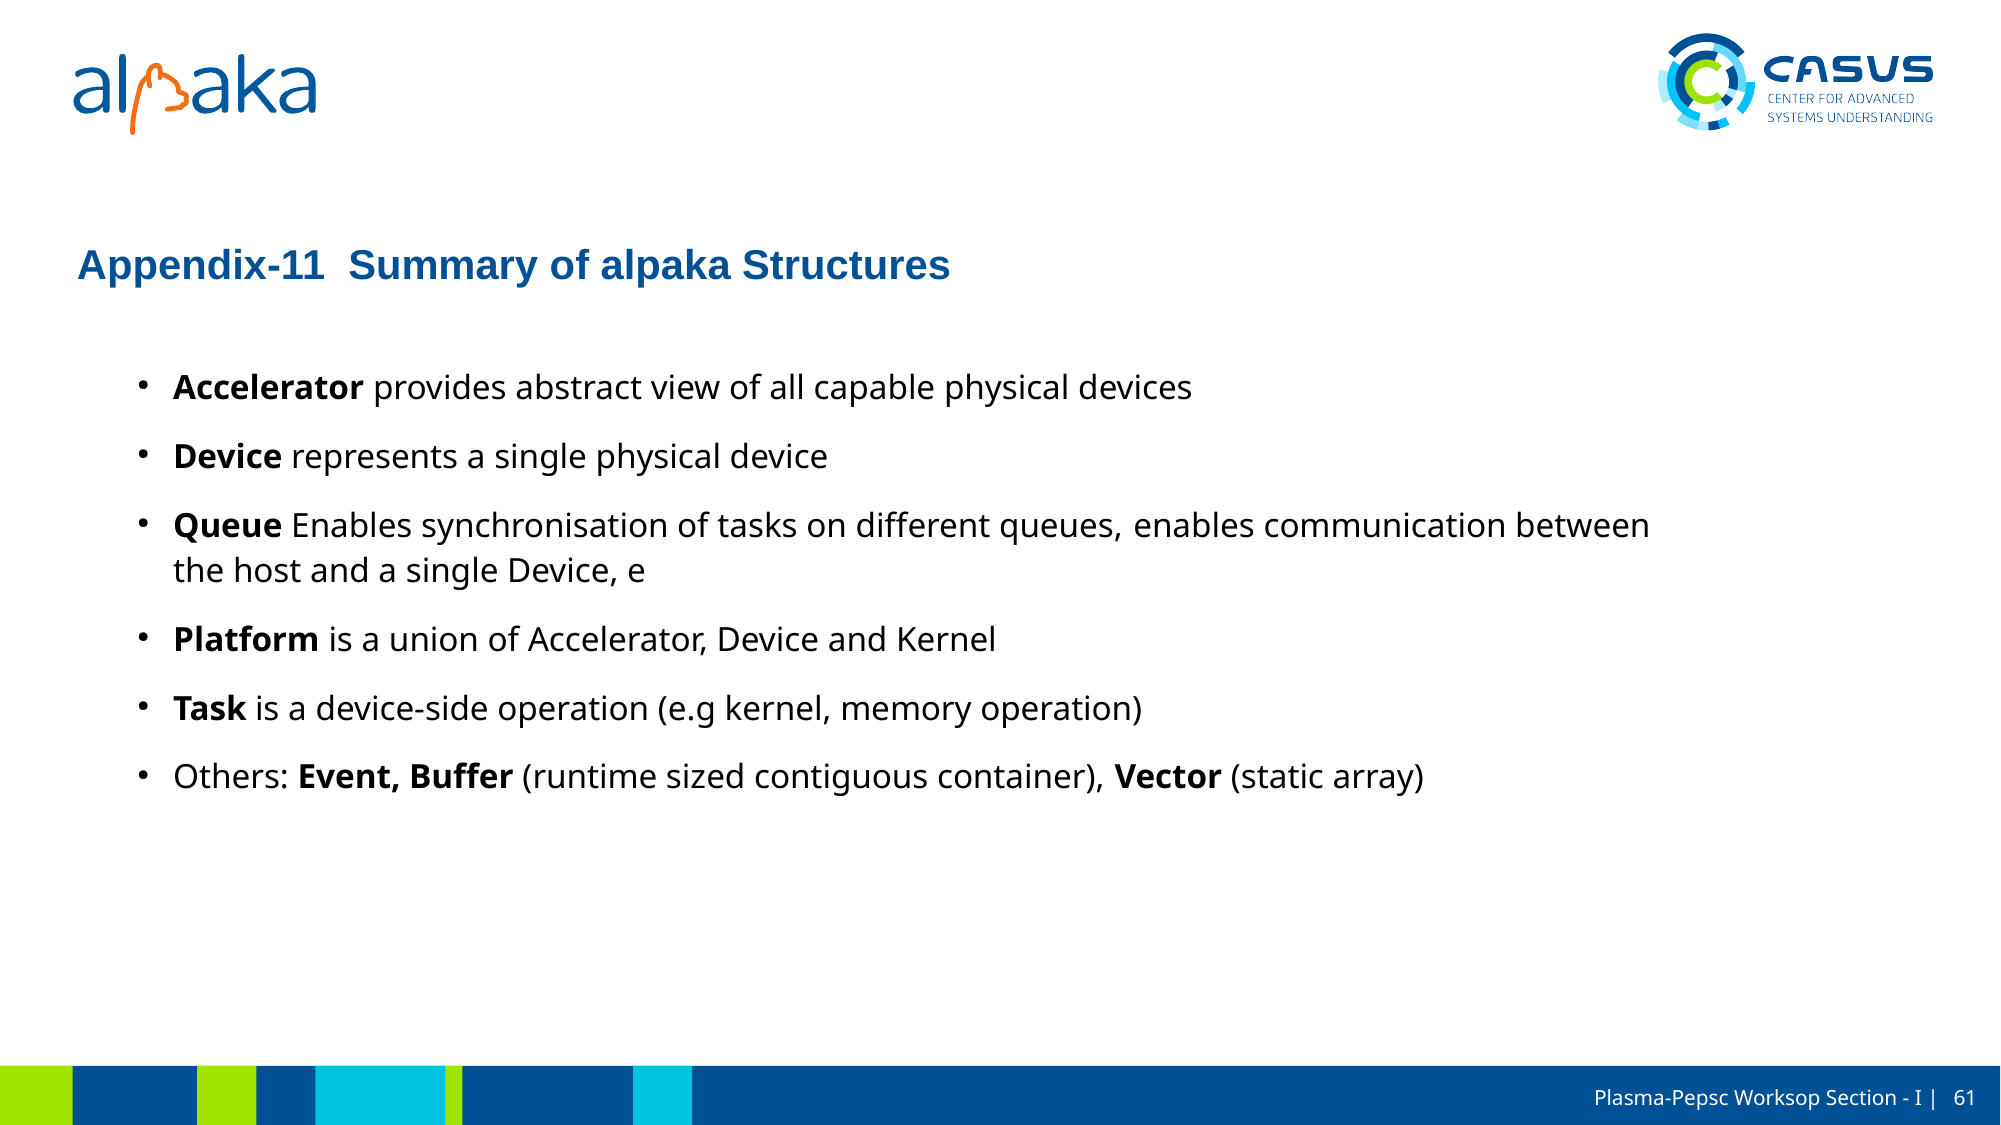

Appendix-11 Summary of alpaka Structures
# Accelerator provides abstract view of all capable physical devices
Device represents a single physical device
Queue Enables synchronisation of tasks on different queues, enables communication between the host and a single Device, e
Platform is a union of Accelerator, Device and Kernel
Task is a device-side operation (e.g kernel, memory operation)
Others: Event, Buffer (runtime sized contiguous container), Vector (static array)
Plasma-Pepsc Worksop Section - I
61